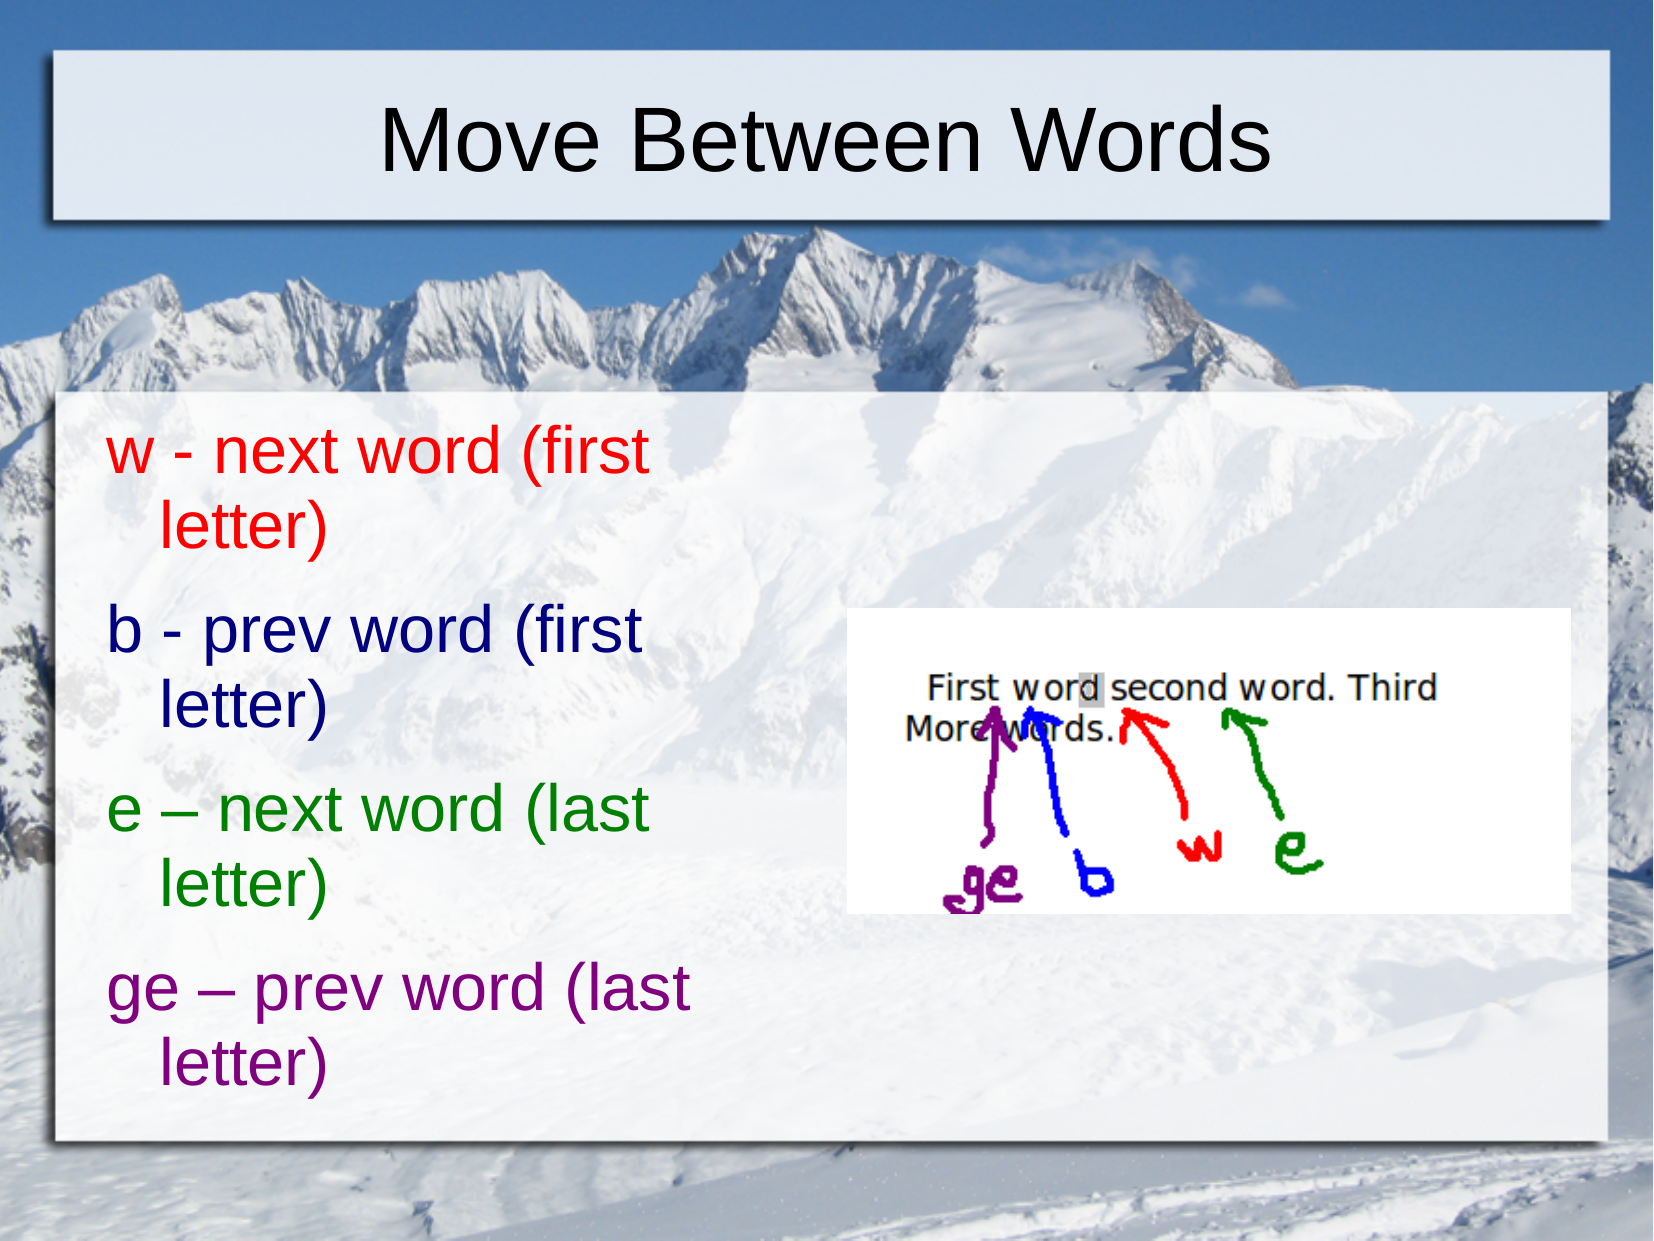

# Move Between Words
w - next word (first letter)
b - prev word (first letter)
e – next word (last letter)
ge – prev word (last letter)